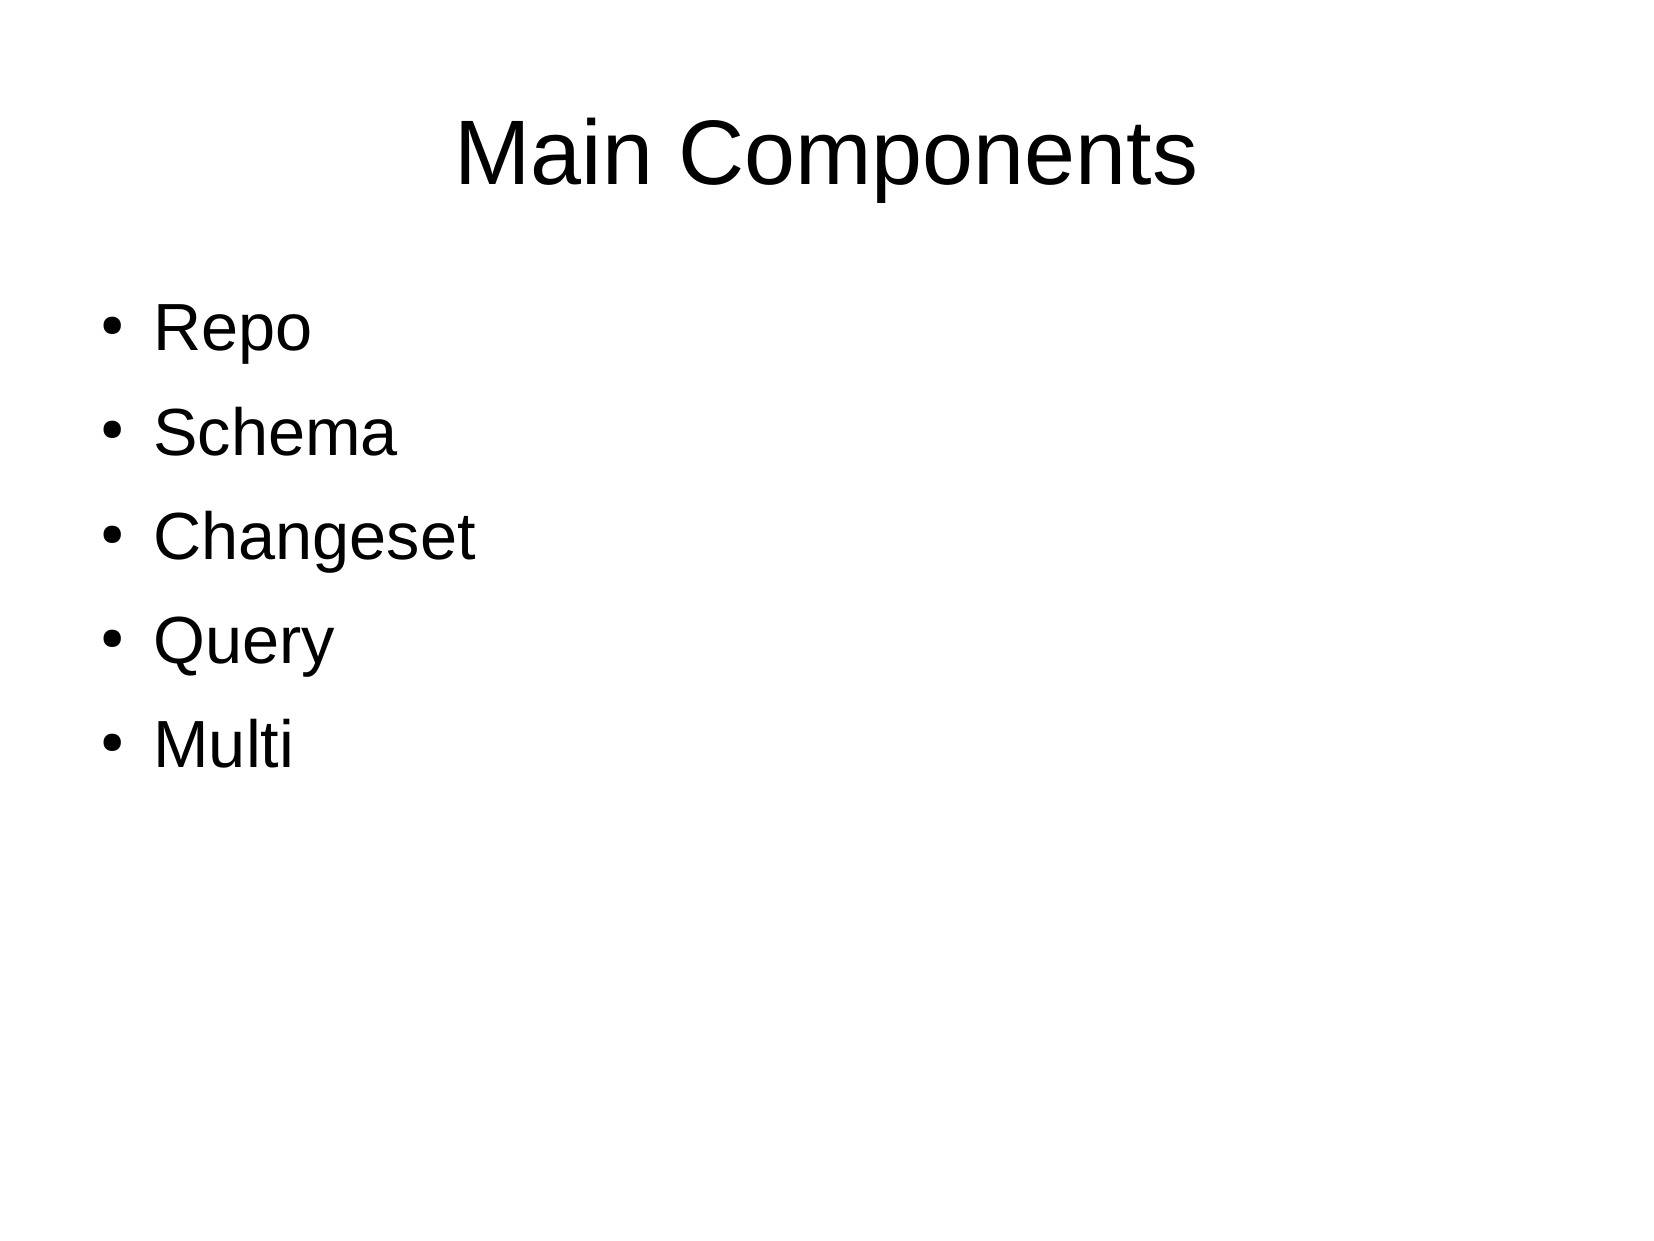

# Main Components
Repo
Schema
Changeset
Query
Multi